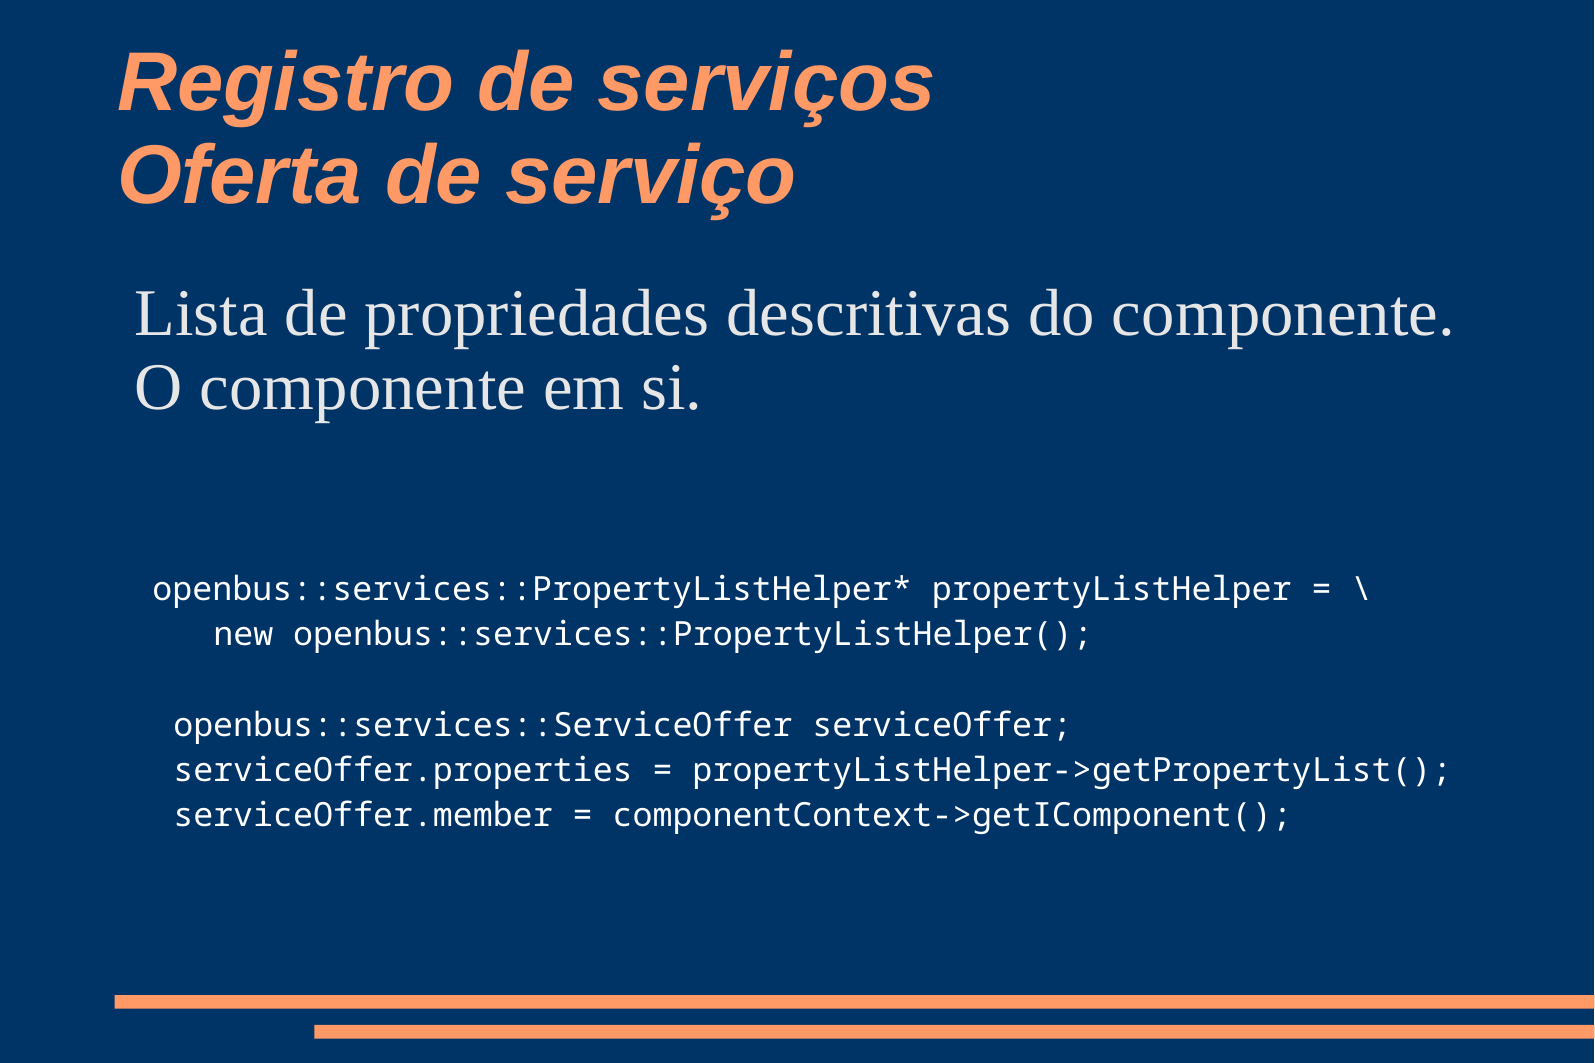

# Registro de serviços Oferta de serviço
Lista de propriedades descritivas do componente.
O componente em si.
 openbus::services::PropertyListHelper* propertyListHelper = \
 new openbus::services::PropertyListHelper();
 openbus::services::ServiceOffer serviceOffer;
 serviceOffer.properties = propertyListHelper->getPropertyList();
 serviceOffer.member = componentContext->getIComponent();